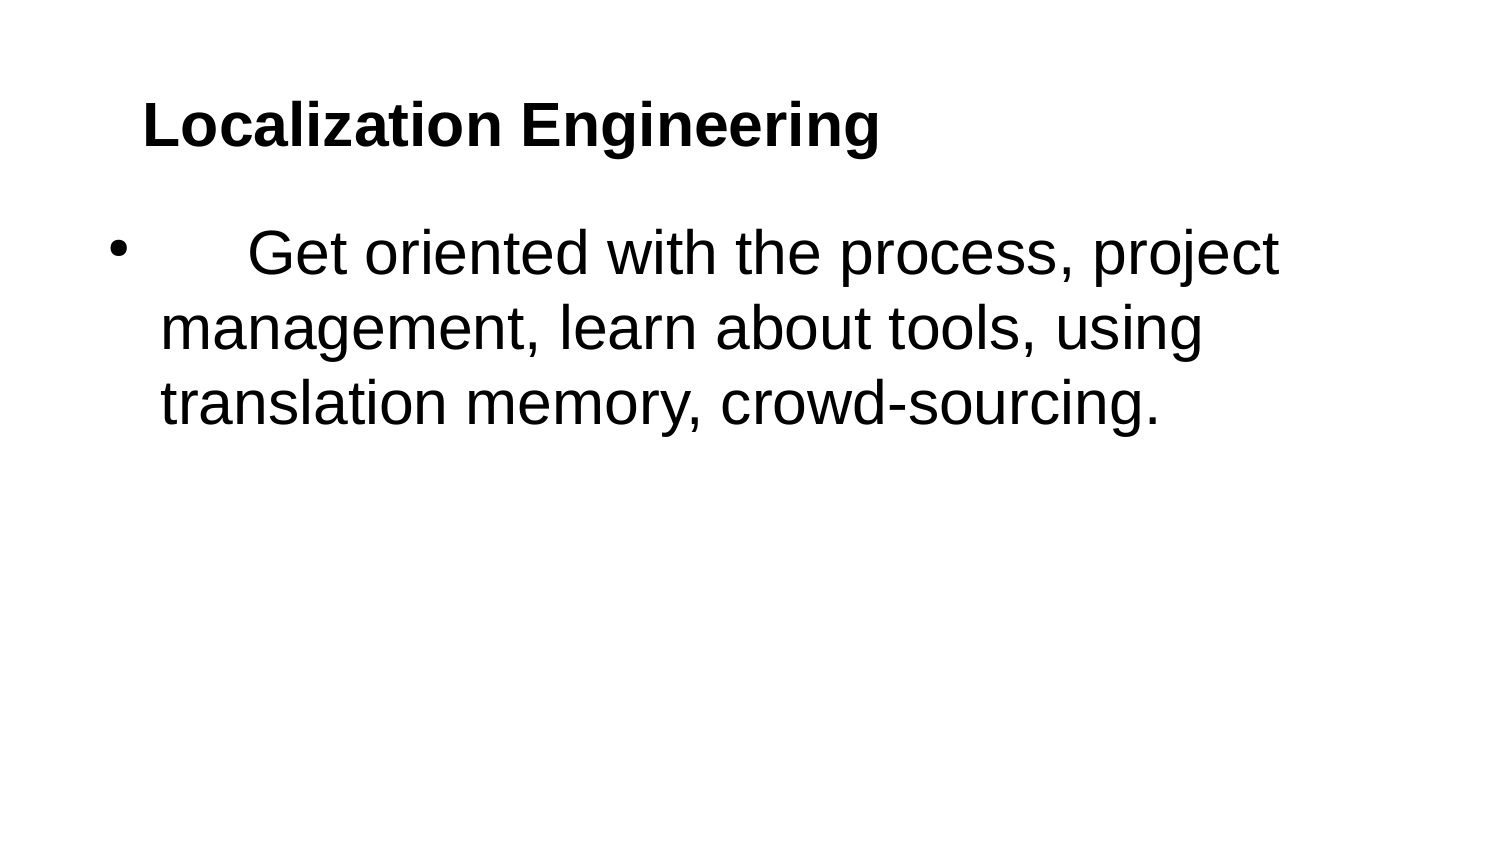

# Localization Engineering
 Get oriented with the process, project management, learn about tools, using translation memory, crowd-sourcing.